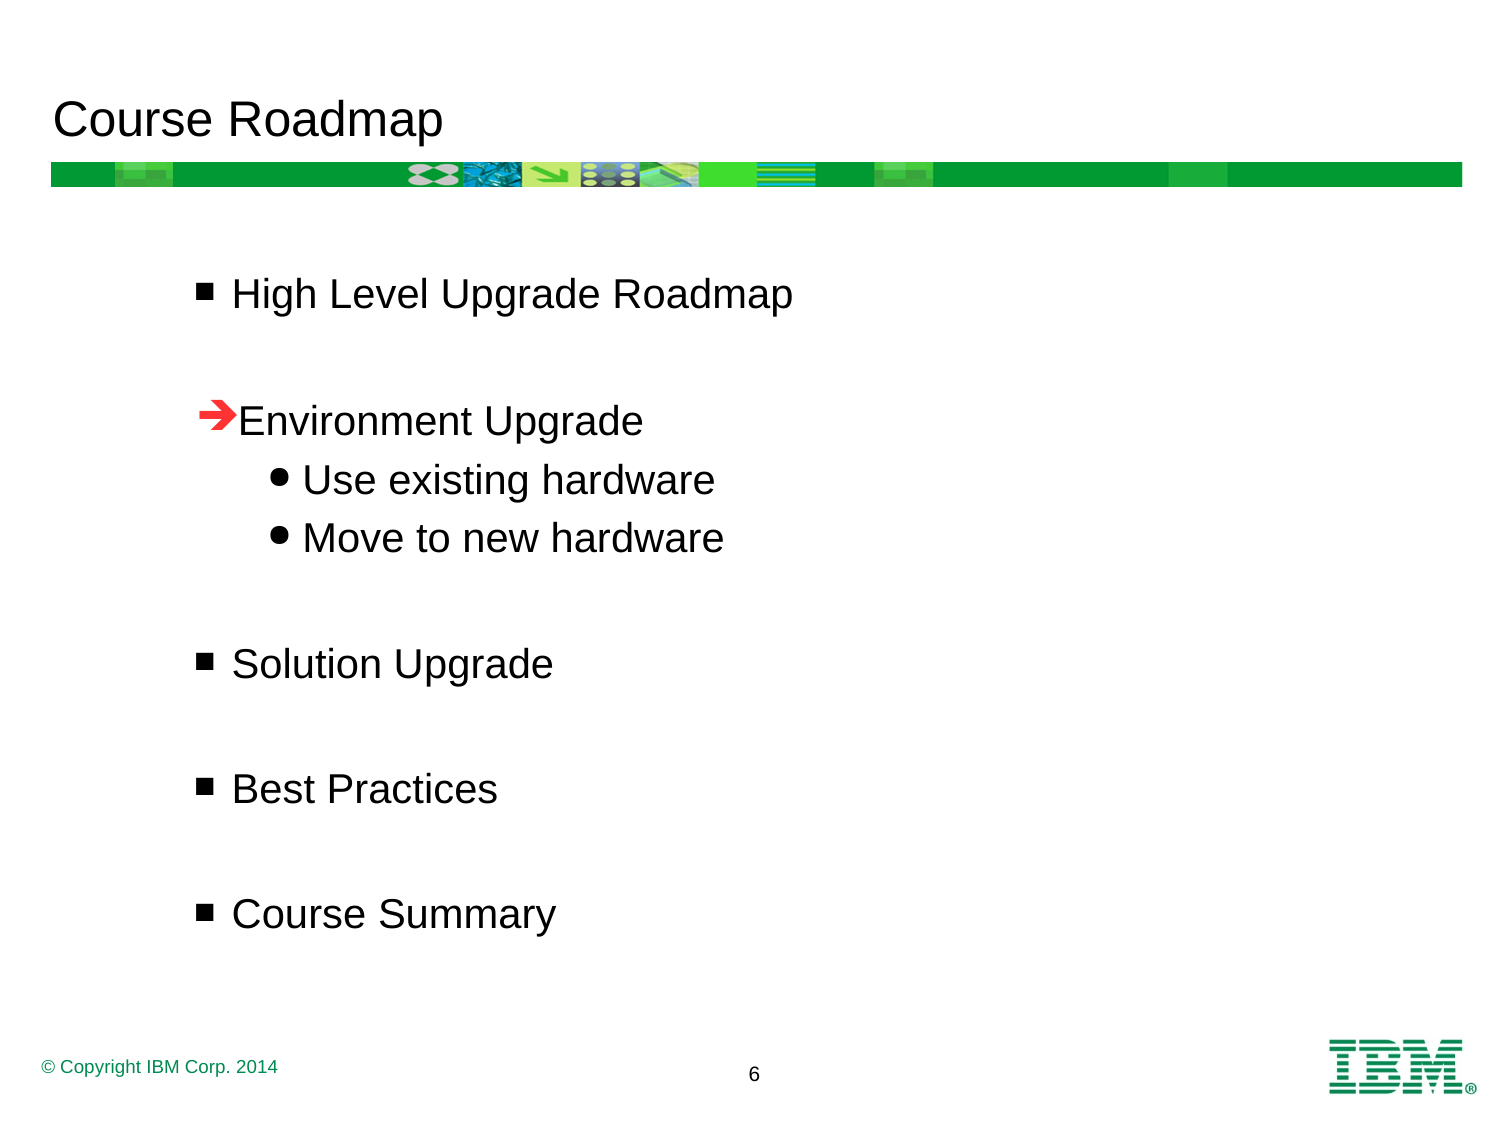

# Course Roadmap
High Level Upgrade Roadmap
Environment Upgrade
Use existing hardware
Move to new hardware
Solution Upgrade
Best Practices
Course Summary
6